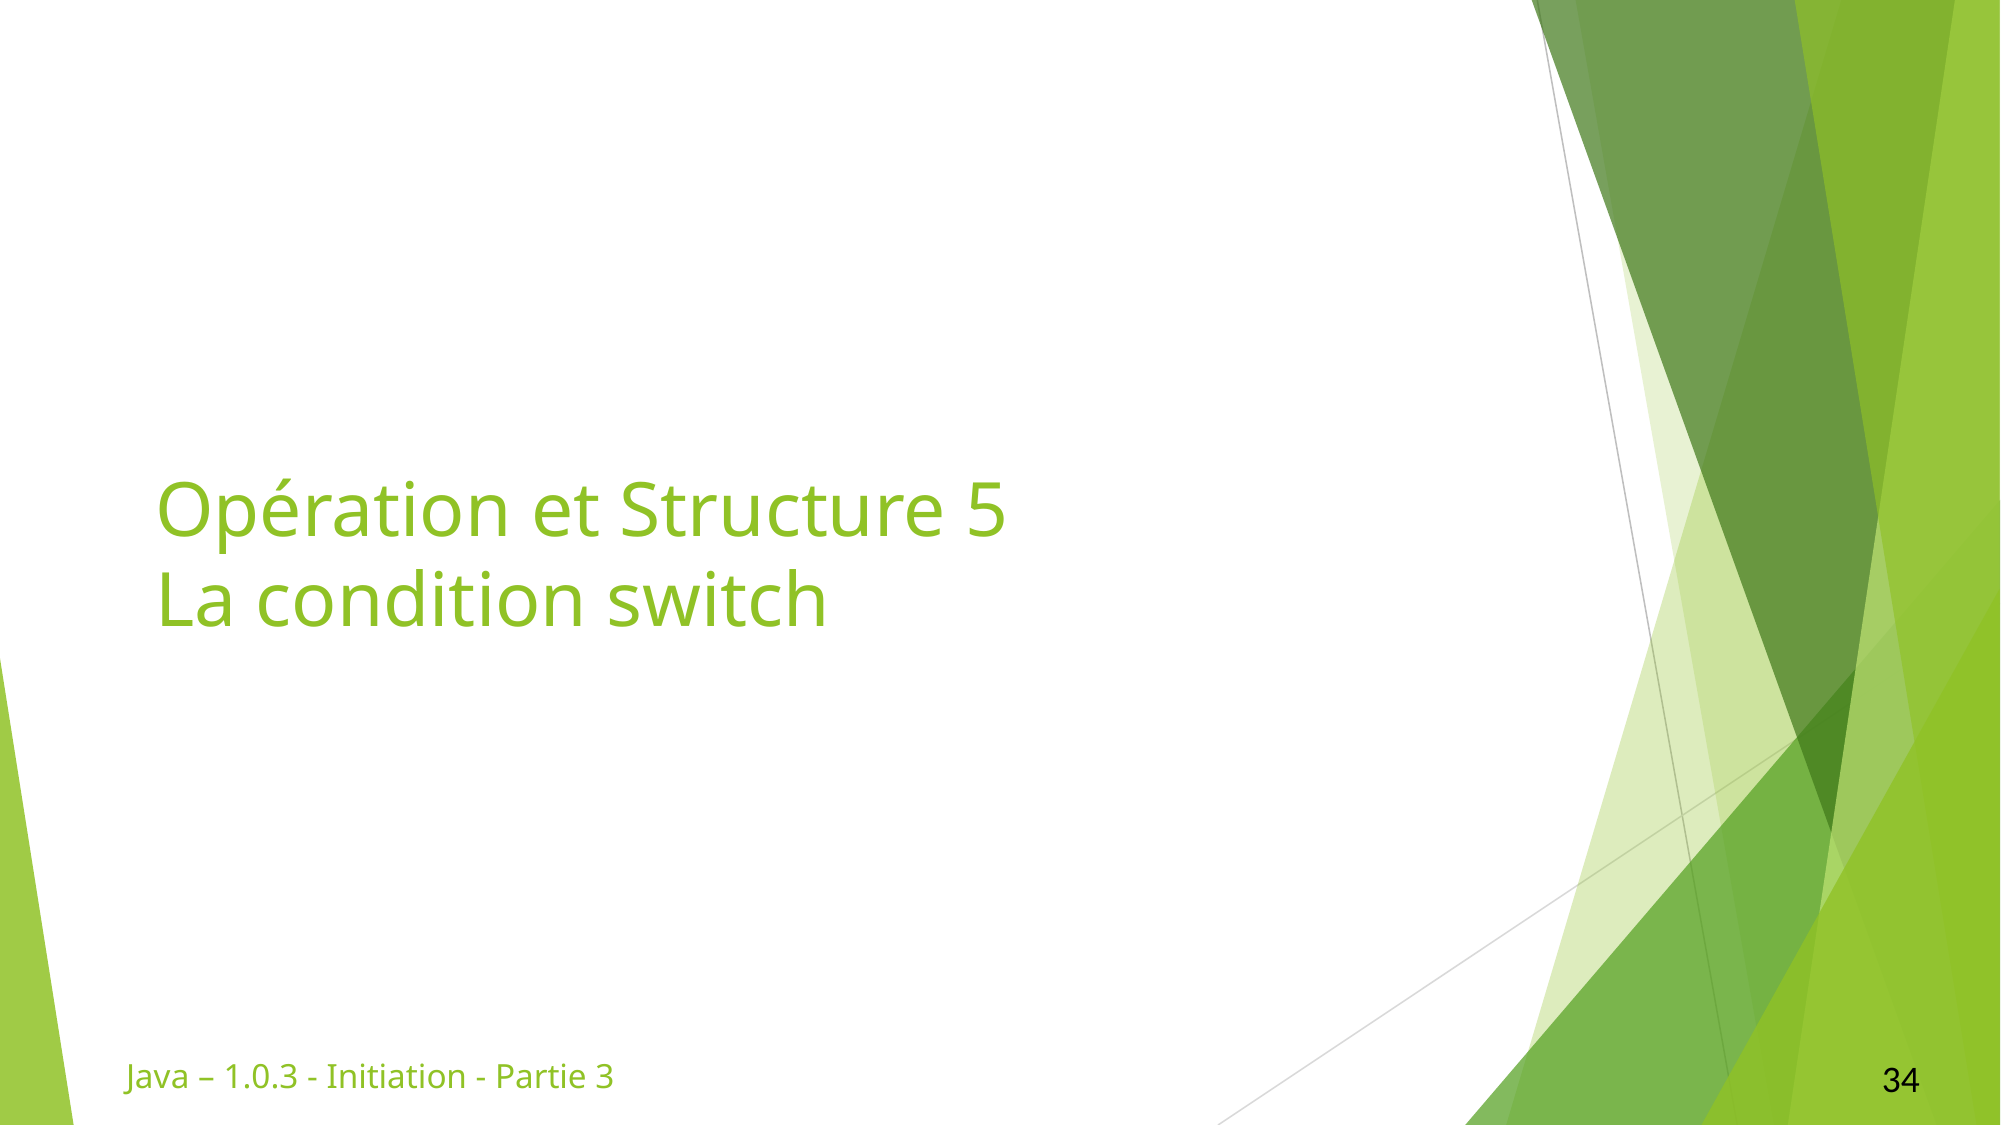

# Opération et Structure 5 La condition switch
Java – 1.0.3 - Initiation - Partie 3